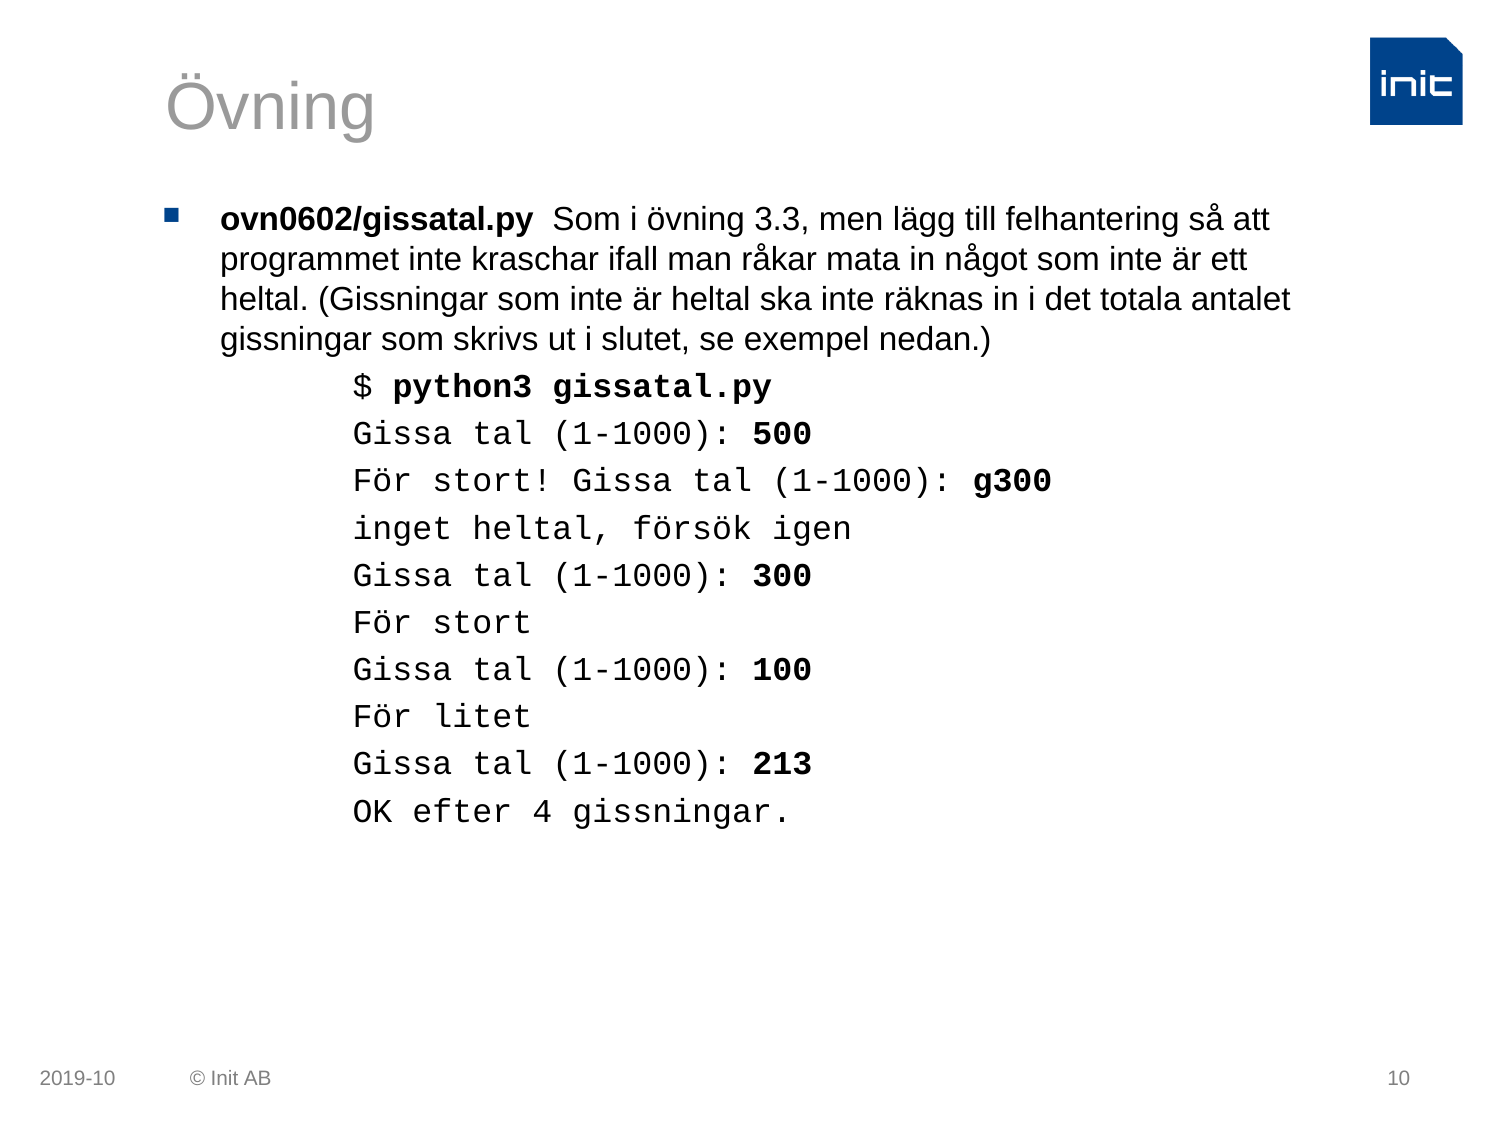

Övning
ovn0602/gissatal.py Som i övning 3.3, men lägg till felhantering så att programmet inte kraschar ifall man råkar mata in något som inte är ett heltal. (Gissningar som inte är heltal ska inte räknas in i det totala antalet gissningar som skrivs ut i slutet, se exempel nedan.)
$ python3 gissatal.py
Gissa tal (1-1000): 500
För stort! Gissa tal (1-1000): g300
inget heltal, försök igen
Gissa tal (1-1000): 300
För stort
Gissa tal (1-1000): 100
För litet
Gissa tal (1-1000): 213
OK efter 4 gissningar.
2019-10
© Init AB